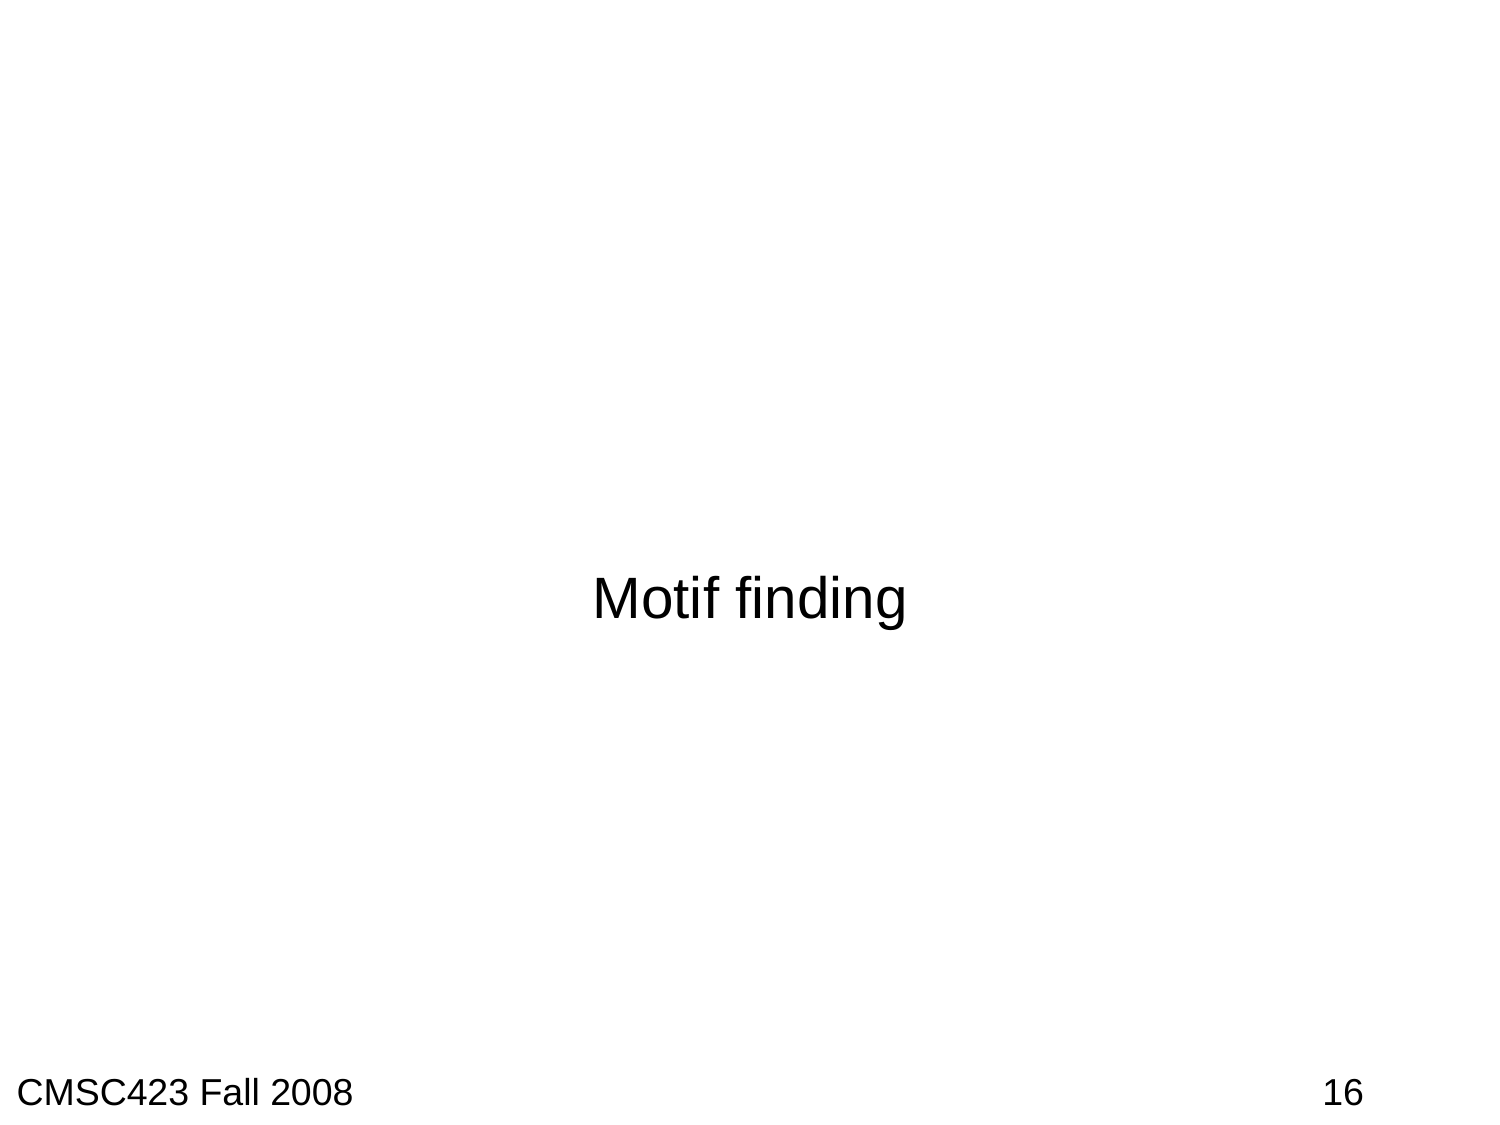

#
Motif finding
CMSC423 Fall 2008
16